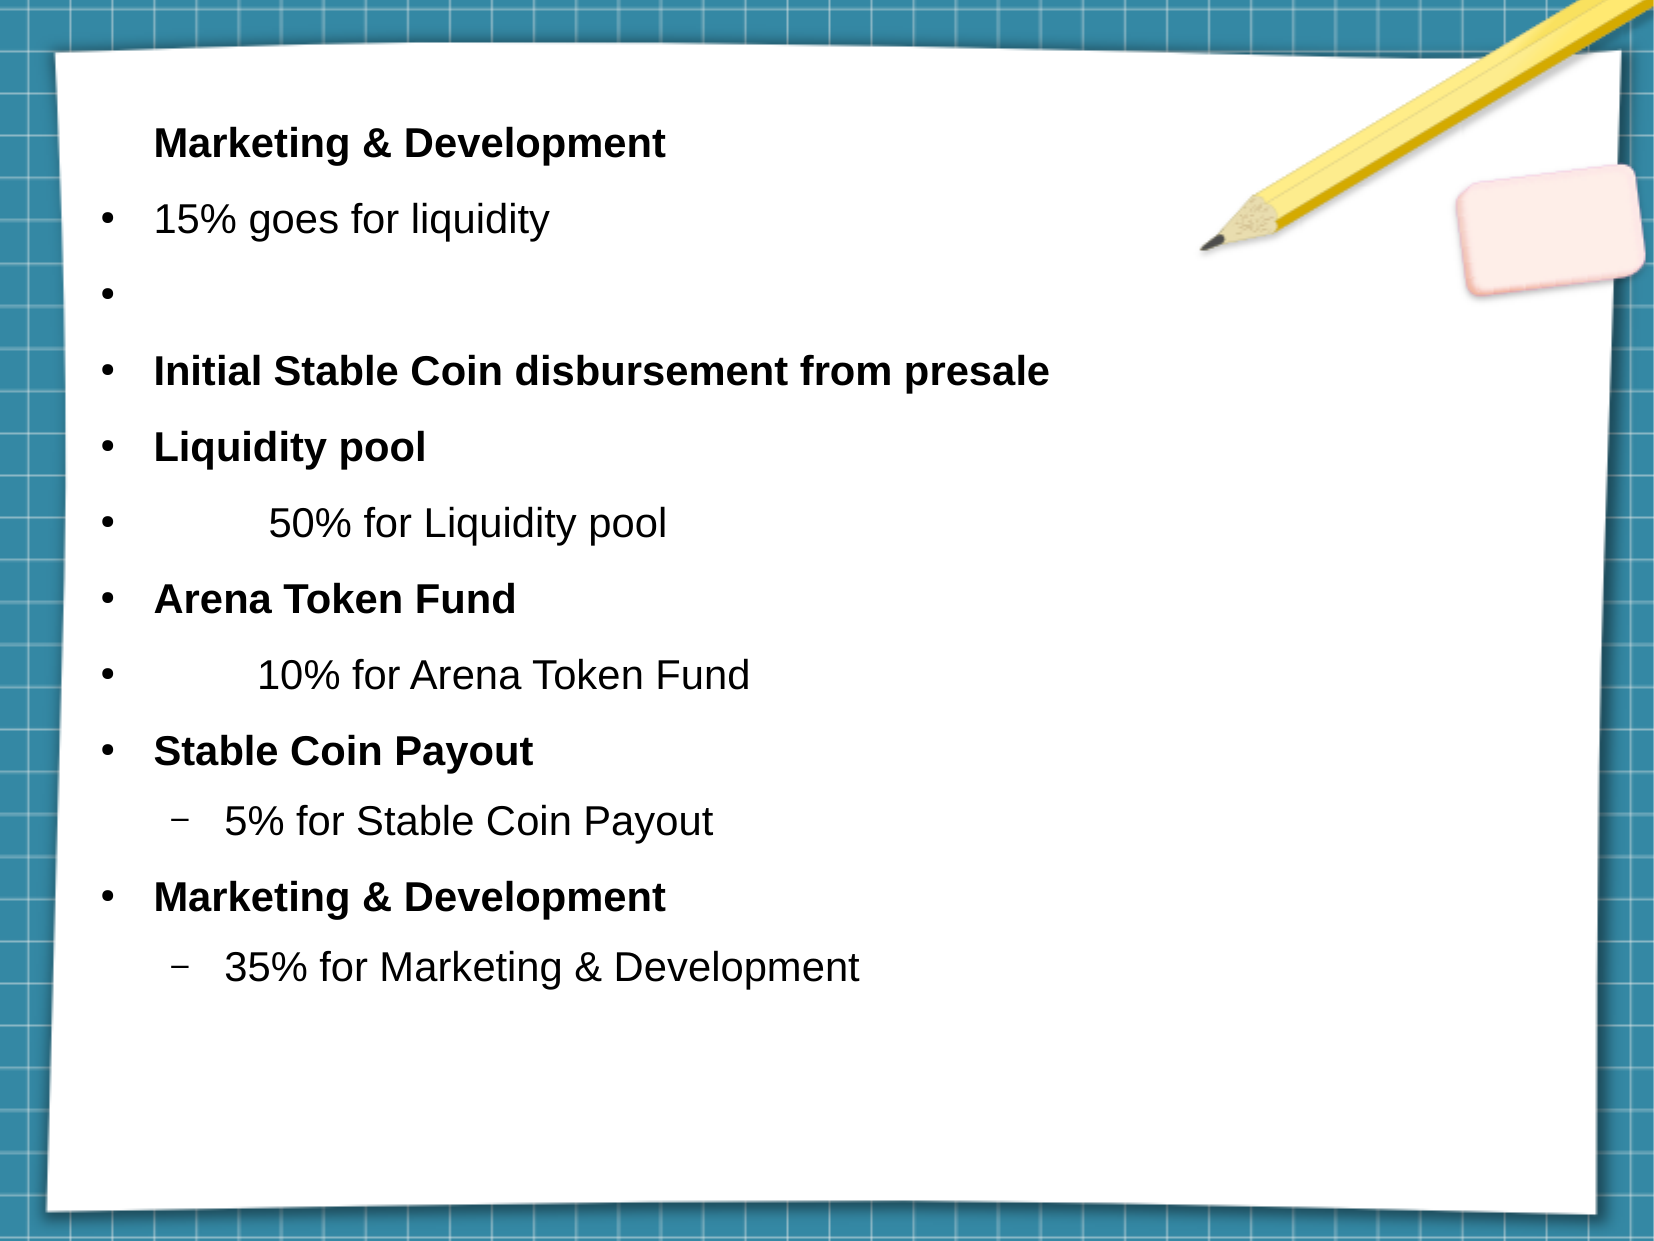

# Marketing & Development
15% goes for liquidity
Initial Stable Coin disbursement from presale
Liquidity pool
 50% for Liquidity pool
Arena Token Fund
 10% for Arena Token Fund
Stable Coin Payout
5% for Stable Coin Payout
Marketing & Development
35% for Marketing & Development